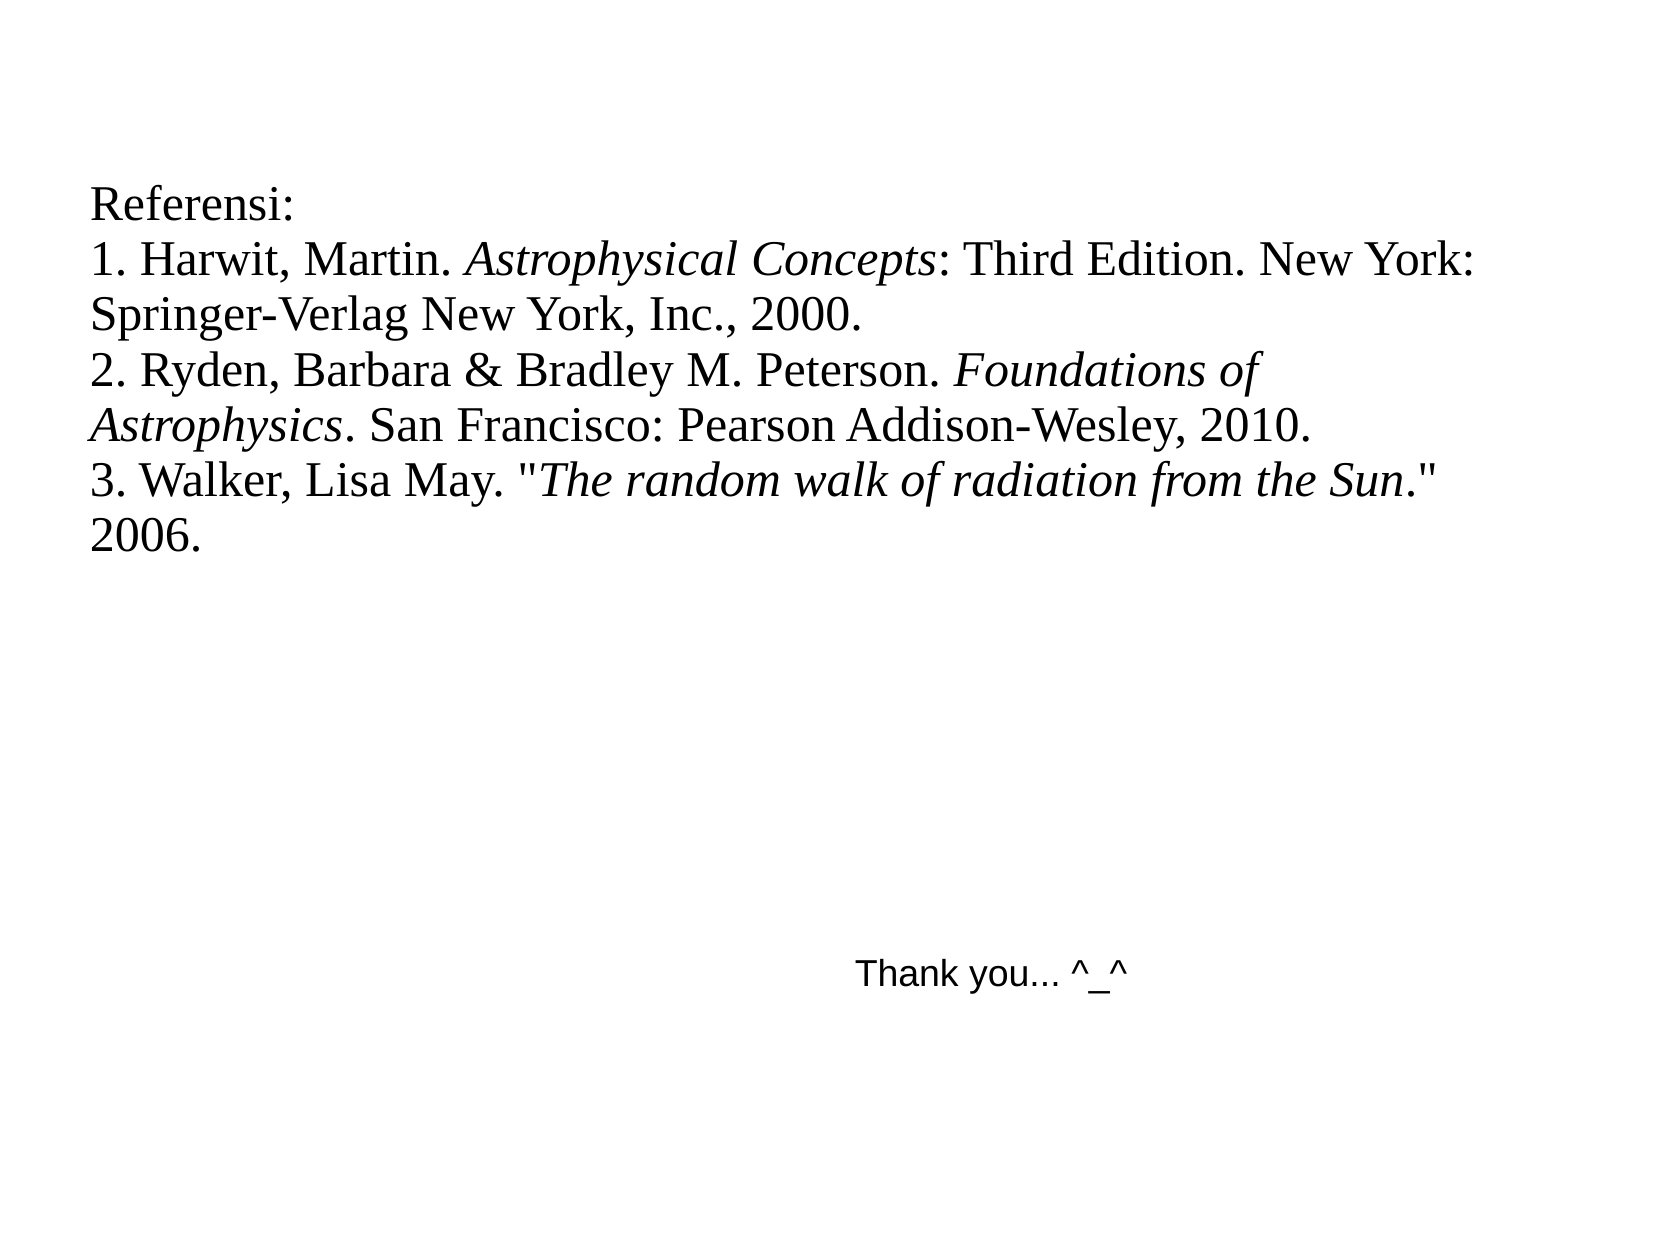

Referensi:
1. Harwit, Martin. Astrophysical Concepts: Third Edition. New York: Springer-Verlag New York, Inc., 2000.
2. Ryden, Barbara & Bradley M. Peterson. Foundations of Astrophysics. San Francisco: Pearson Addison-Wesley, 2010.
3. Walker, Lisa May. "The random walk of radiation from the Sun." 2006.
Thank you... ^_^